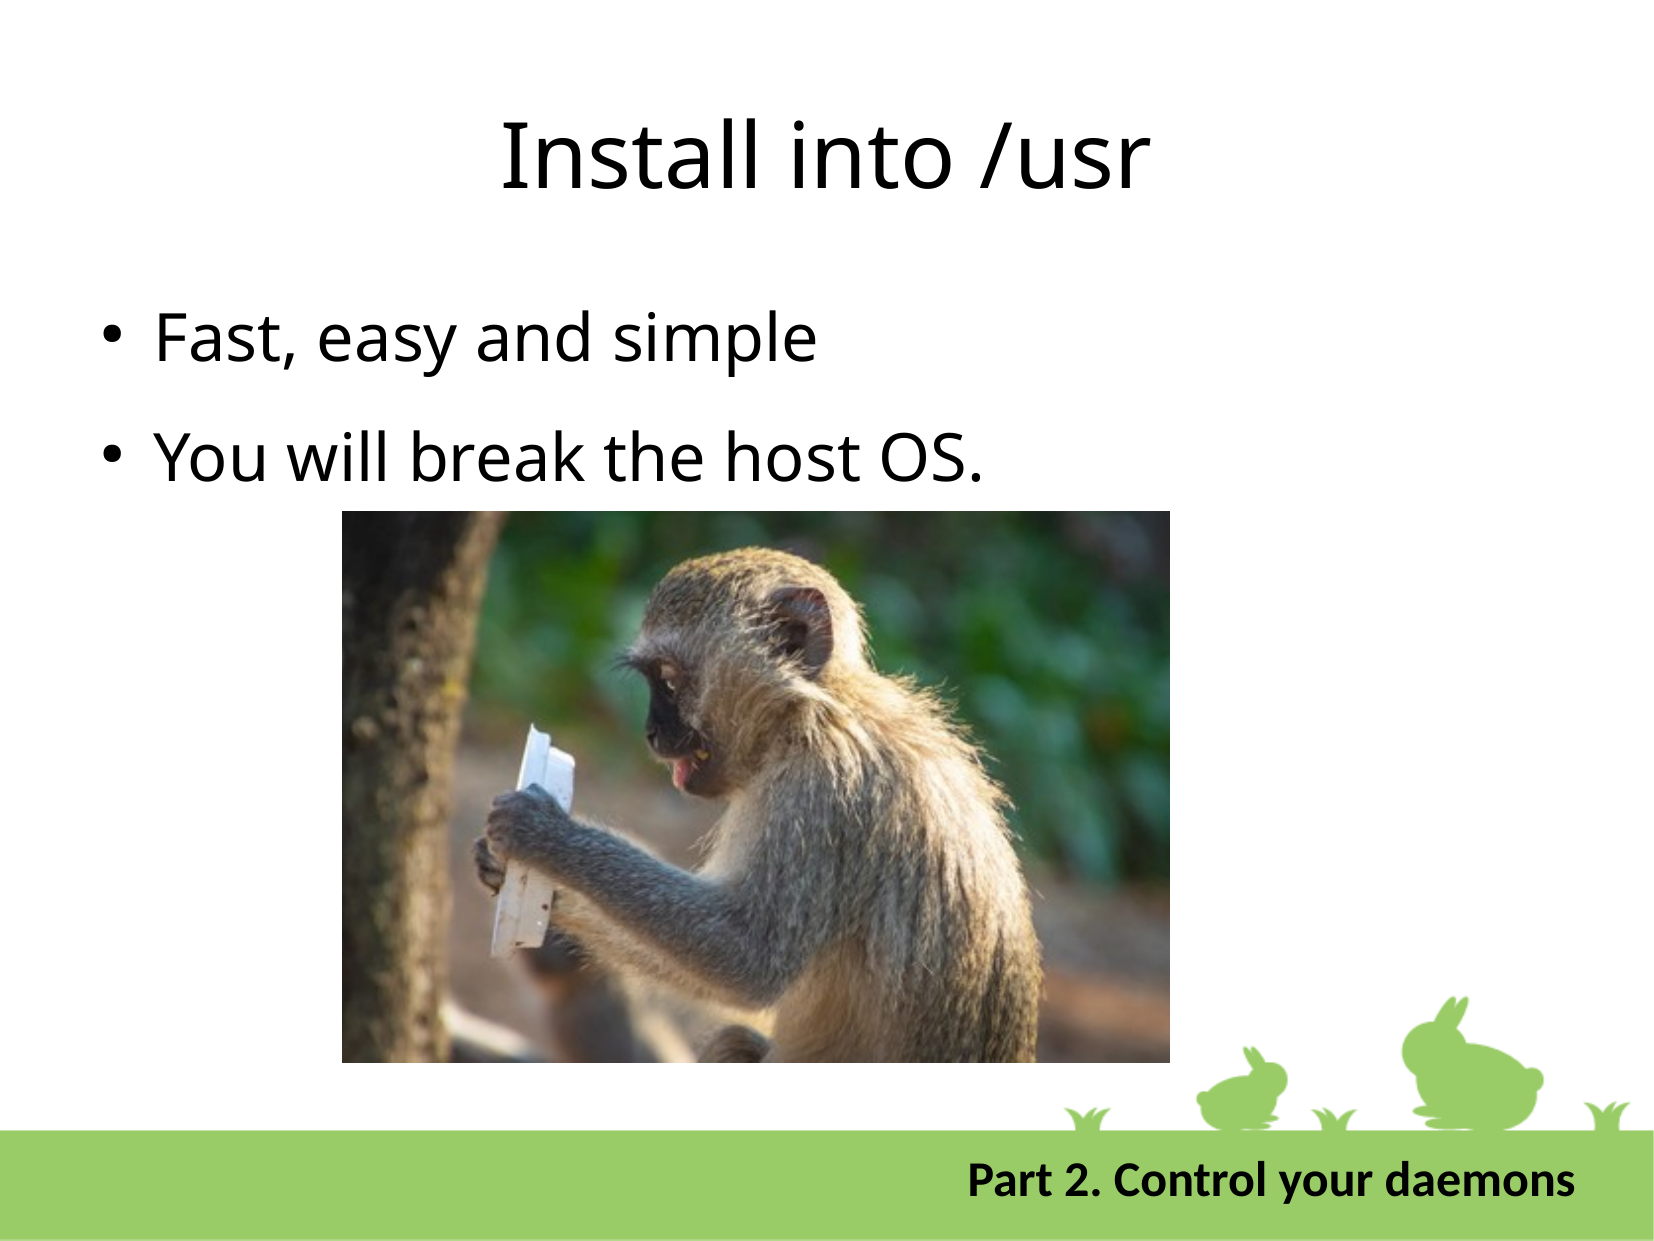

# Install into /usr
Fast, easy and simple
You will break the host OS.
 Part 2. Control your daemons